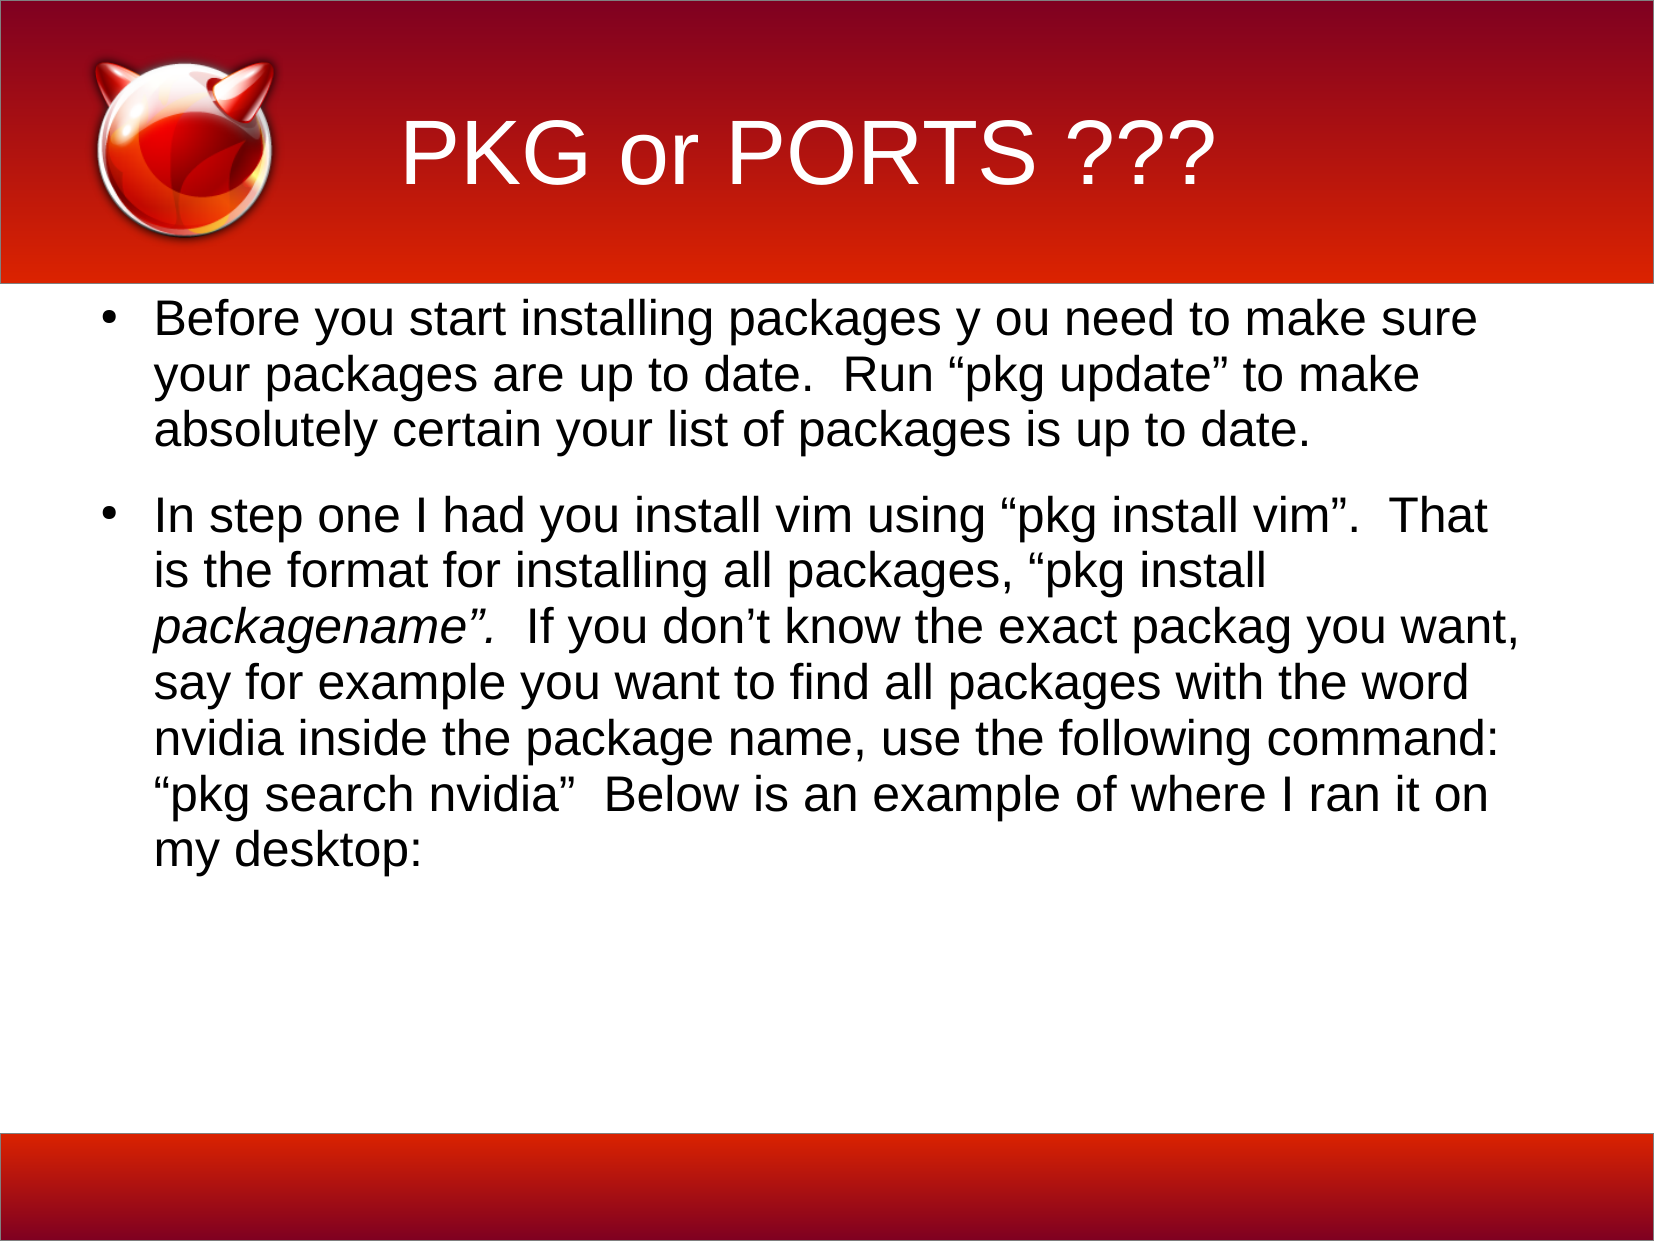

# PKG or PORTS ???
Before you start installing packages y ou need to make sure your packages are up to date. Run “pkg update” to make absolutely certain your list of packages is up to date.
In step one I had you install vim using “pkg install vim”. That is the format for installing all packages, “pkg install packagename”. If you don’t know the exact packag you want, say for example you want to find all packages with the word nvidia inside the package name, use the following command: “pkg search nvidia” Below is an example of where I ran it on my desktop: